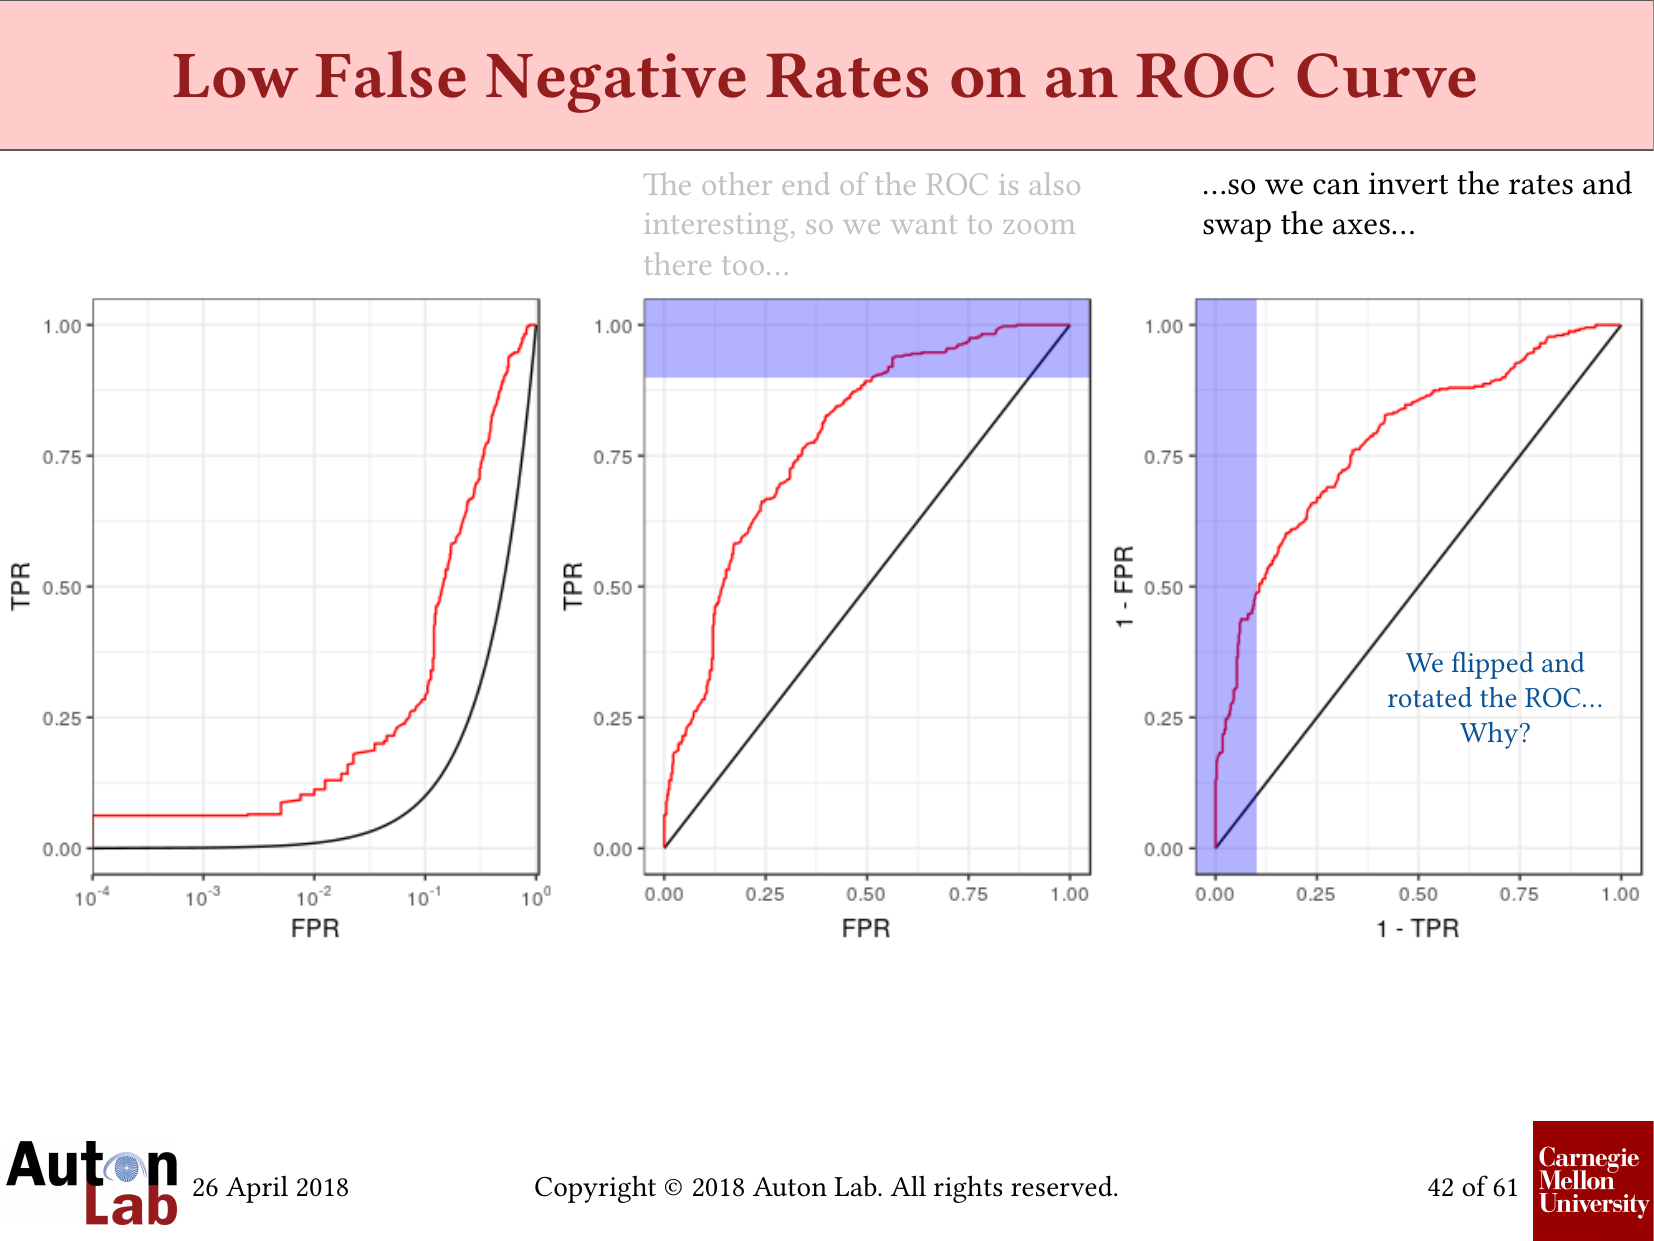

# Low False Negative Rates on an ROC Curve
…so we can invert the rates and swap the axes…
The other end of the ROC is also interesting, so we want to zoom there too…
We flipped and rotated the ROC… Why?
26 April 2018
42